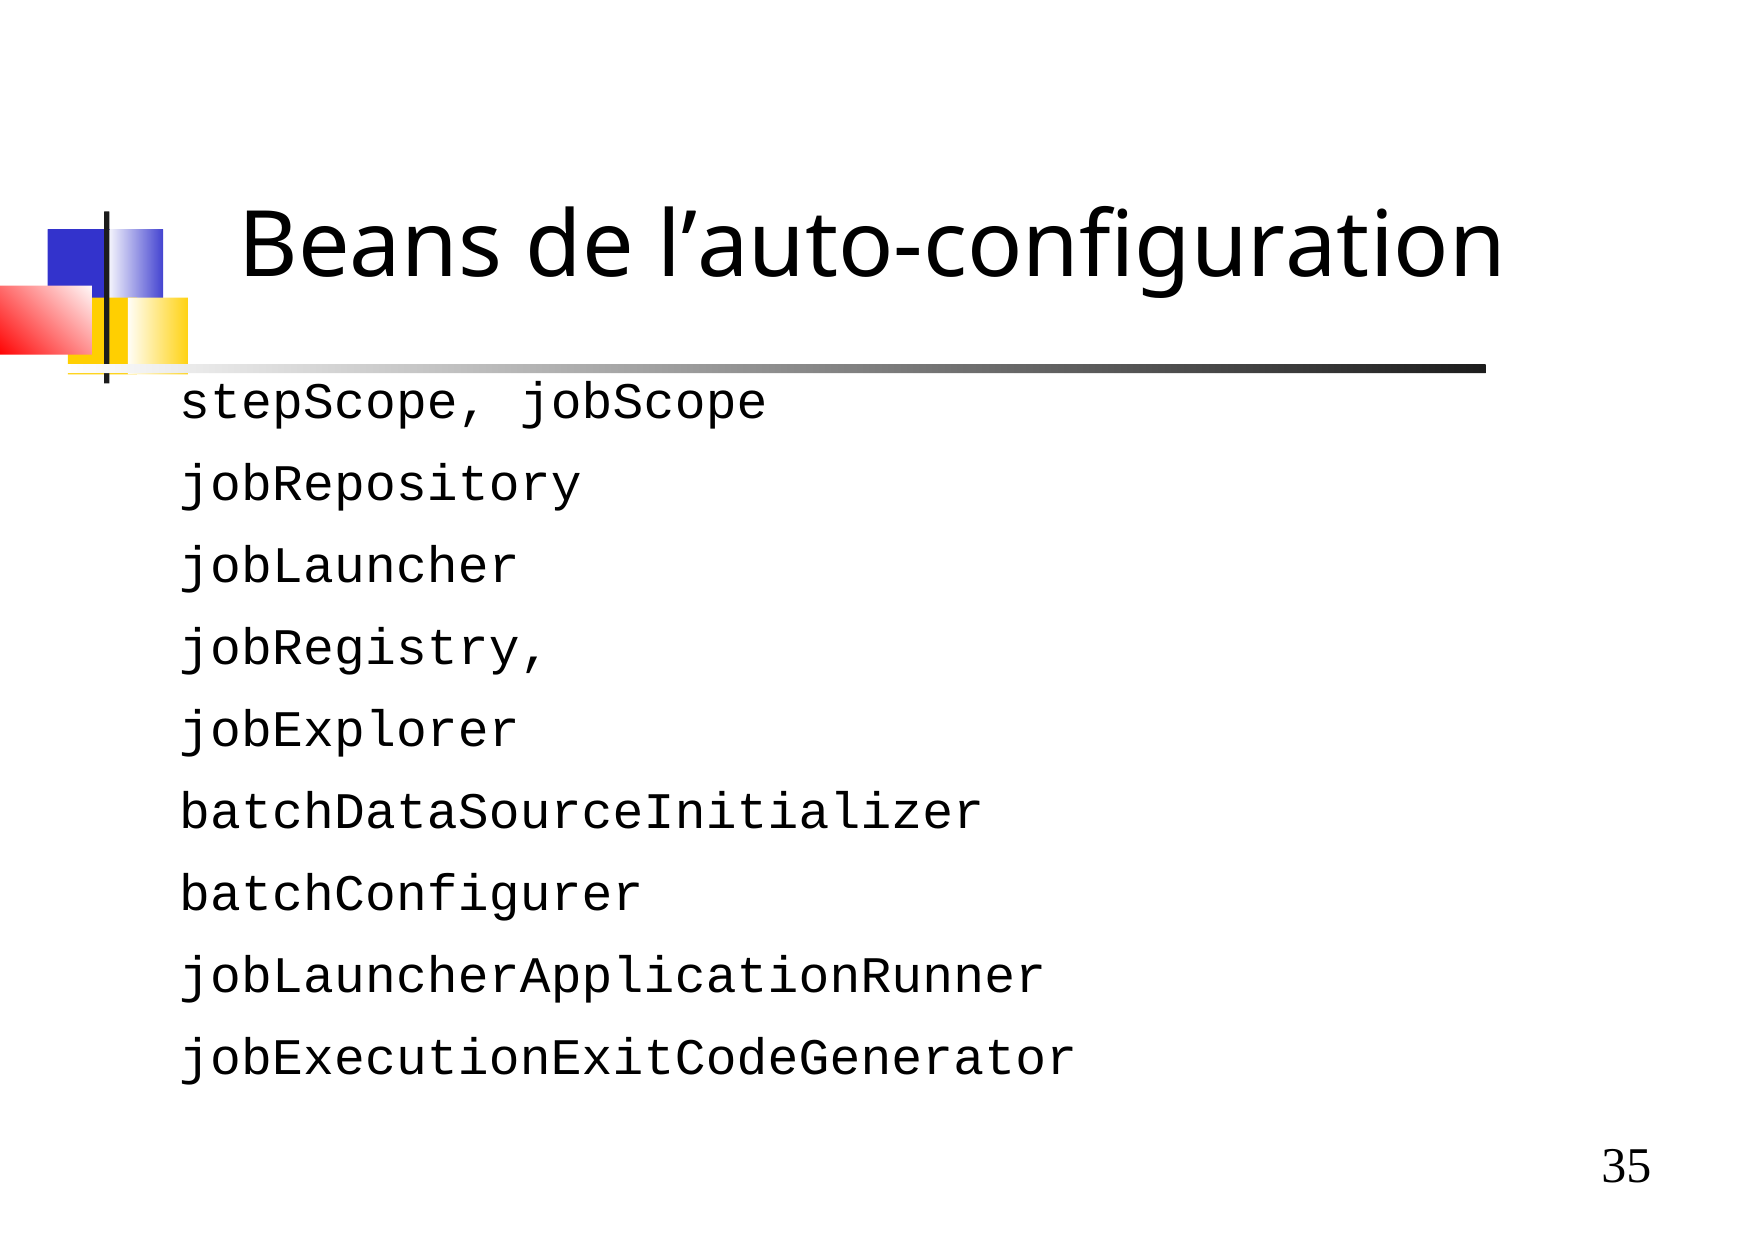

# Beans de l’auto-configuration
stepScope, jobScope
jobRepository
jobLauncher
jobRegistry,
jobExplorer
batchDataSourceInitializer
batchConfigurer
jobLauncherApplicationRunner
jobExecutionExitCodeGenerator